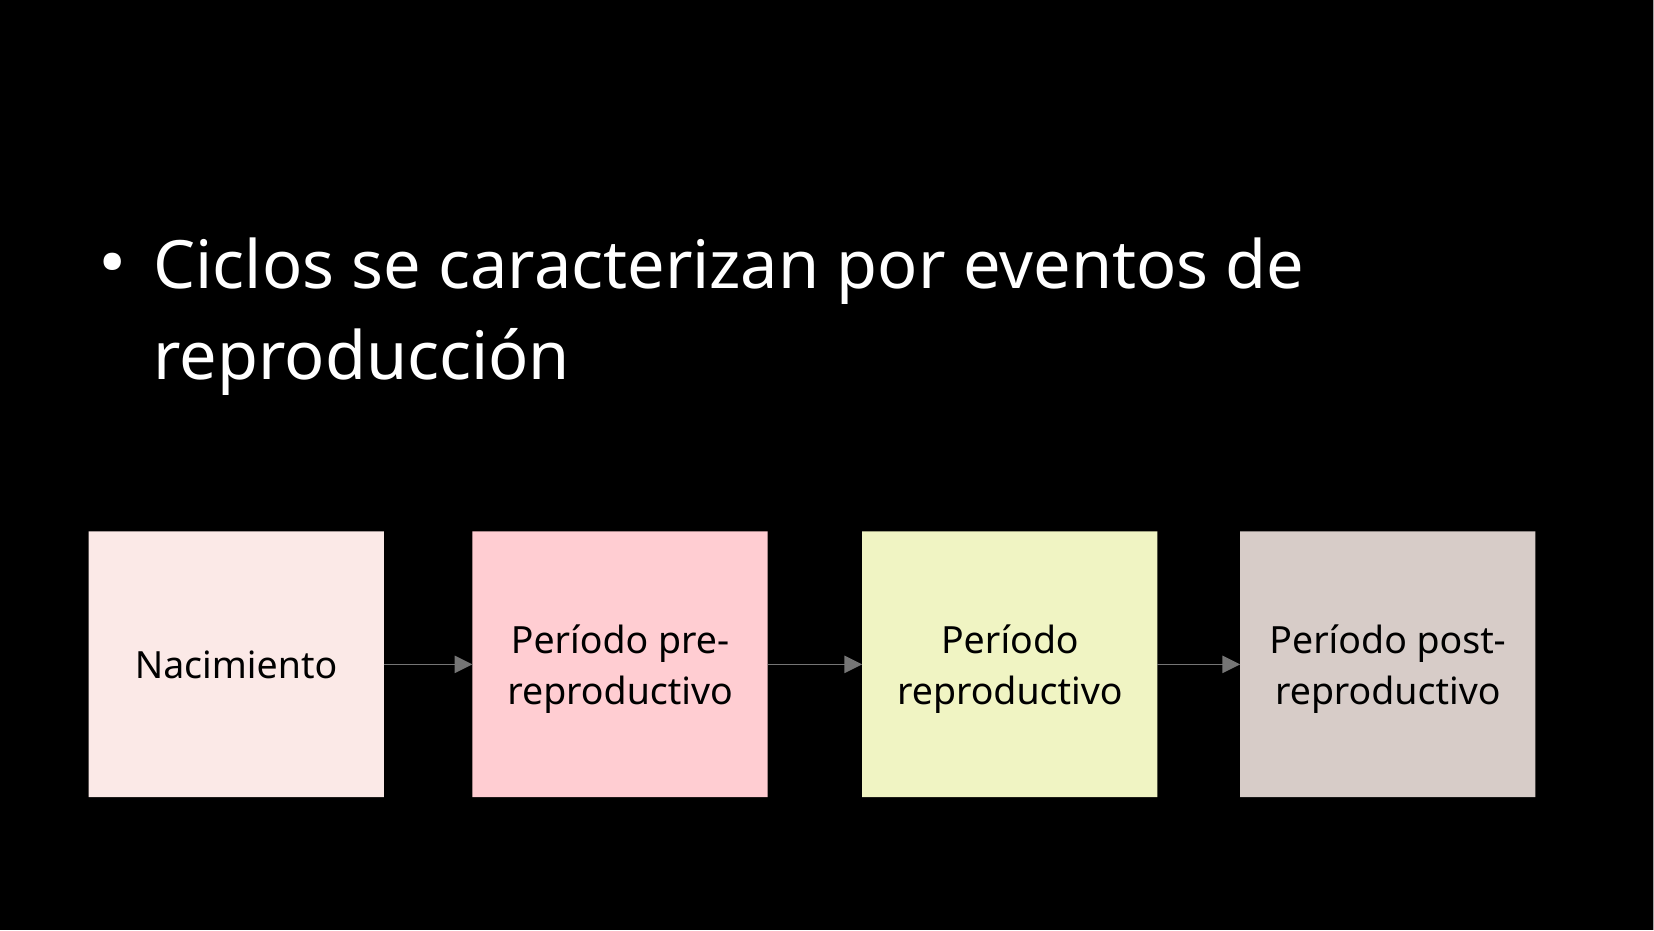

# Ciclos se caracterizan por eventos de reproducción
Nacimiento
Período pre-reproductivo
Período reproductivo
Período post-reproductivo